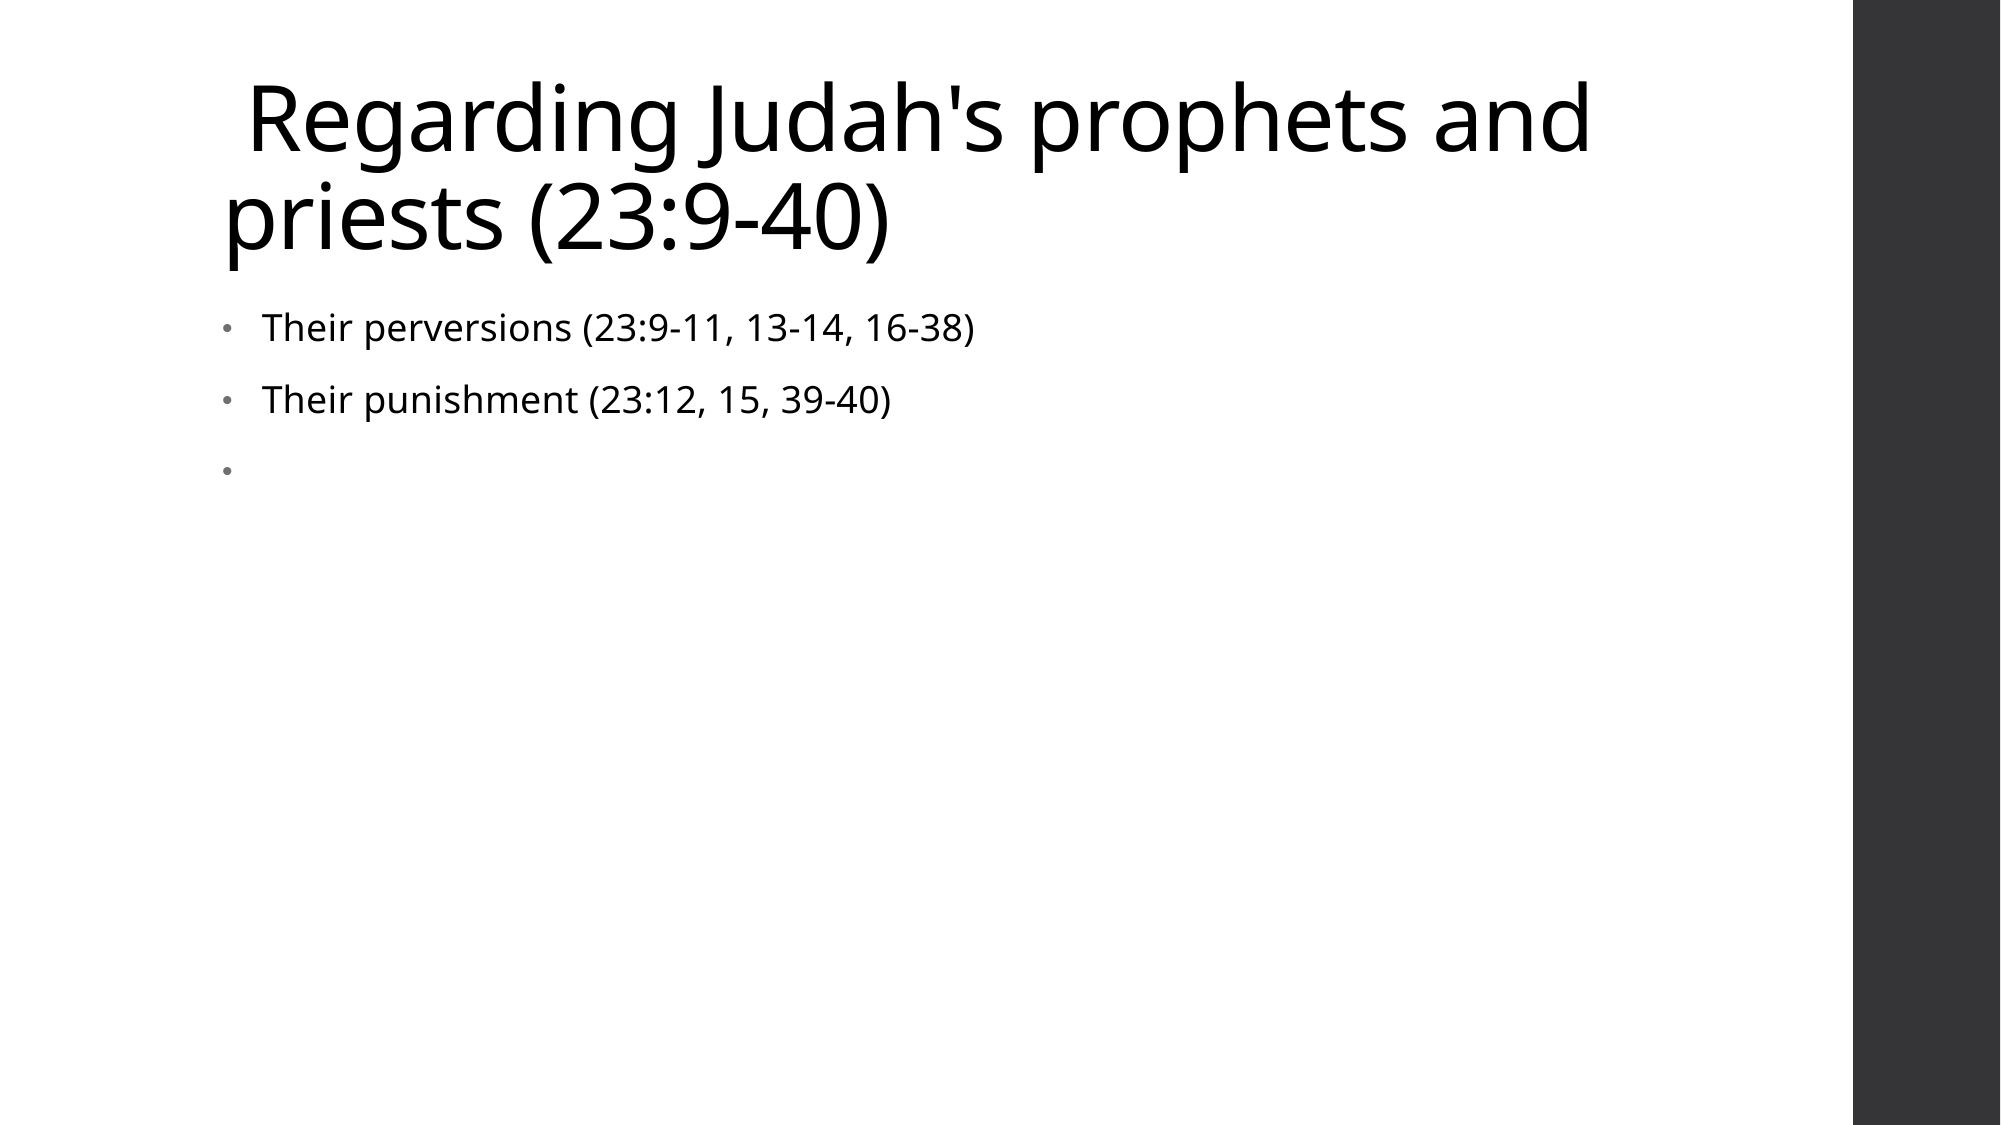

# Regarding Judah's prophets and priests (23:9-40)
 Their perversions (23:9-11, 13-14, 16-38)
 Their punishment (23:12, 15, 39-40)